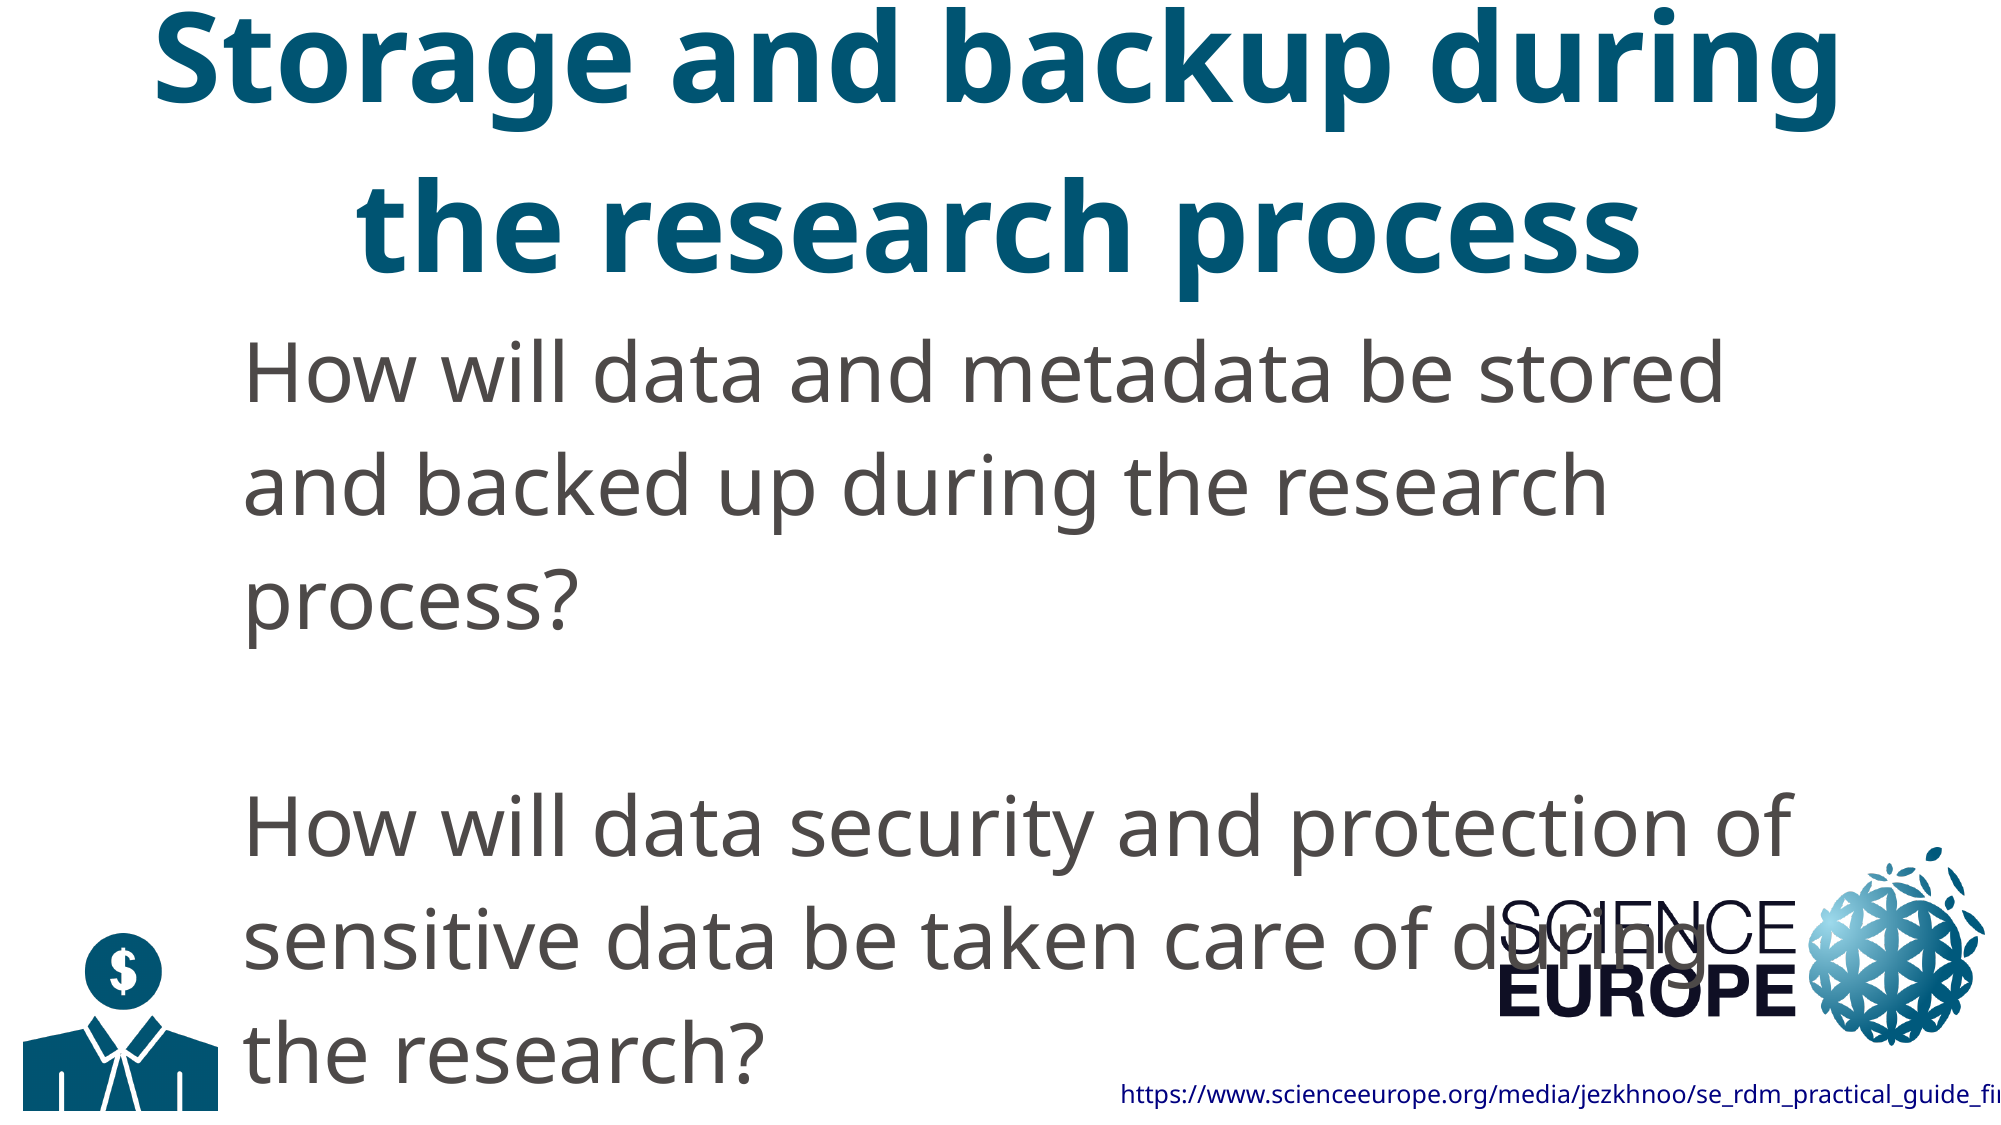

# Storage and backup during the research process
How will data and metadata be stored and backed up during the research process?
How will data security and protection of sensitive data be taken care of during the research?
https://www.scienceeurope.org/media/jezkhnoo/se_rdm_practical_guide_final.pdf